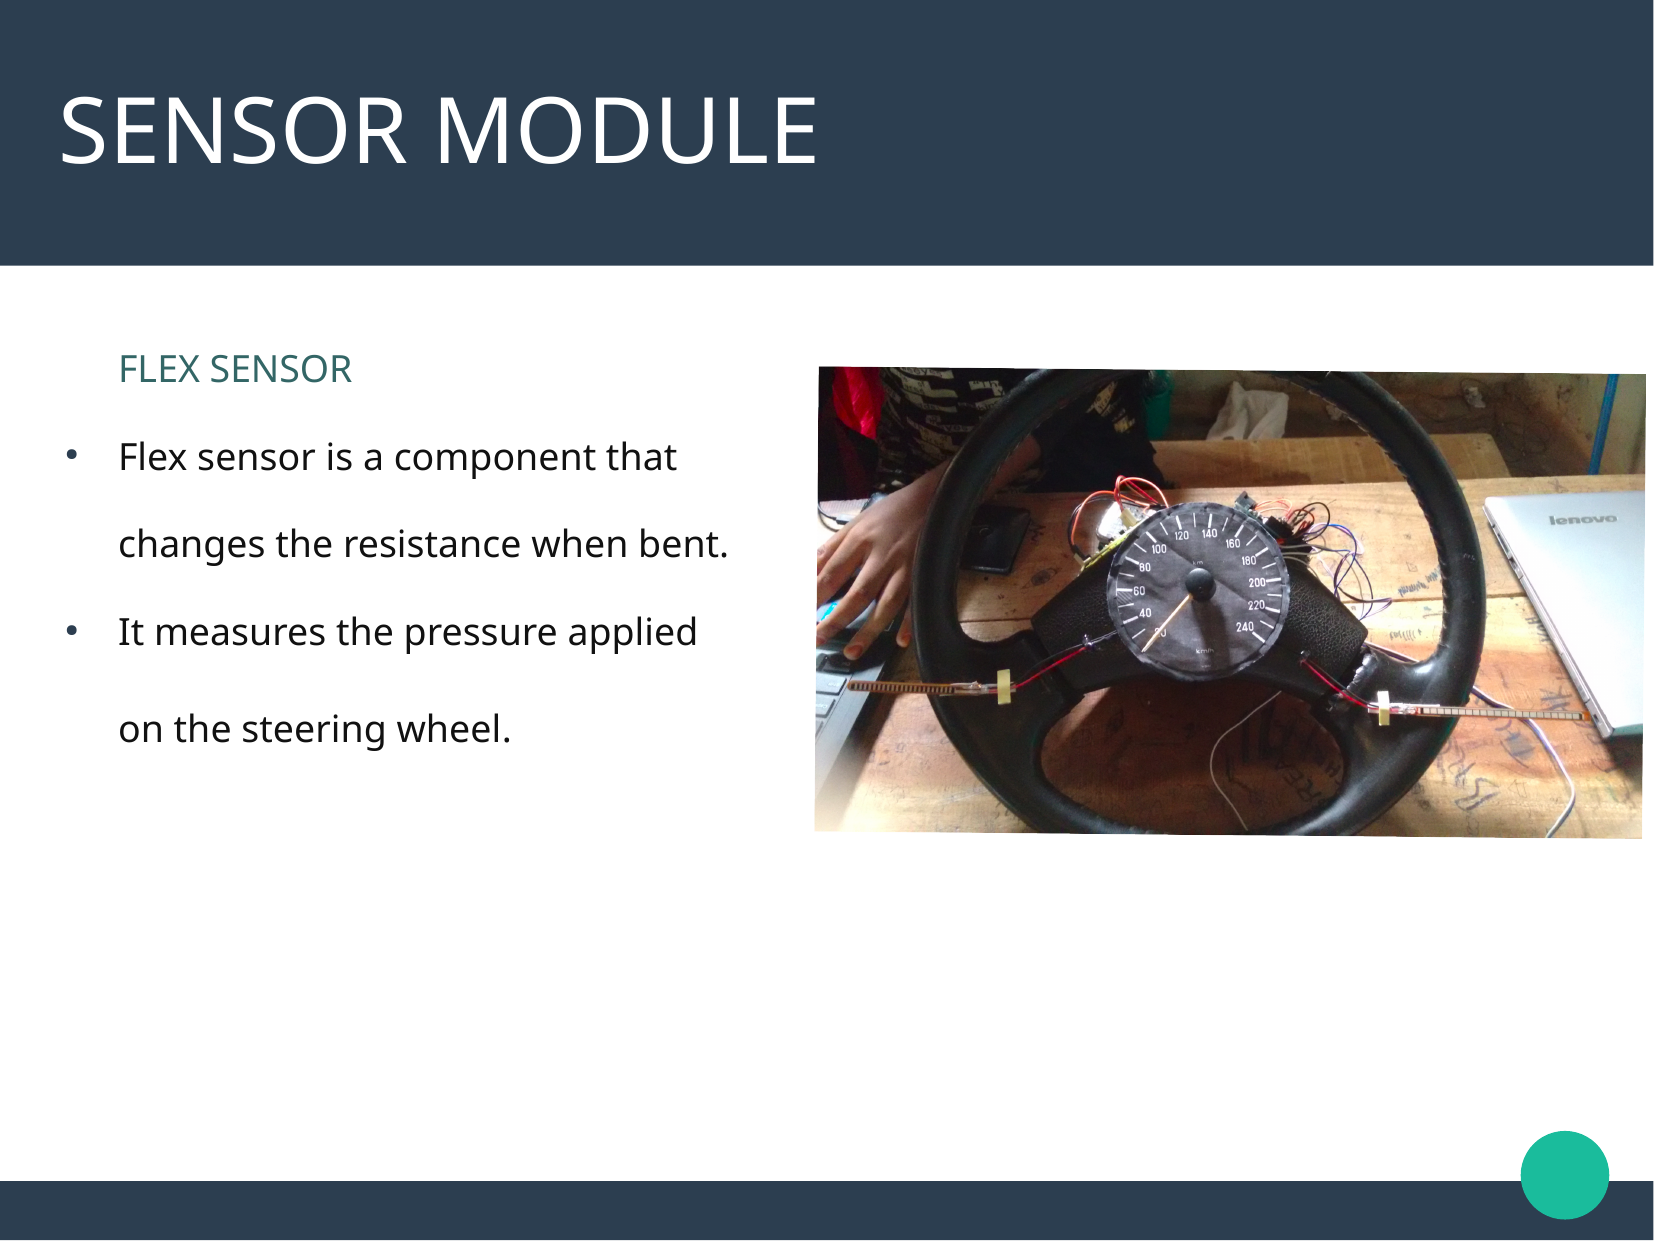

# SENSOR MODULE
FLEX SENSOR
Flex sensor is a component that
changes the resistance when bent.
It measures the pressure applied
on the steering wheel.